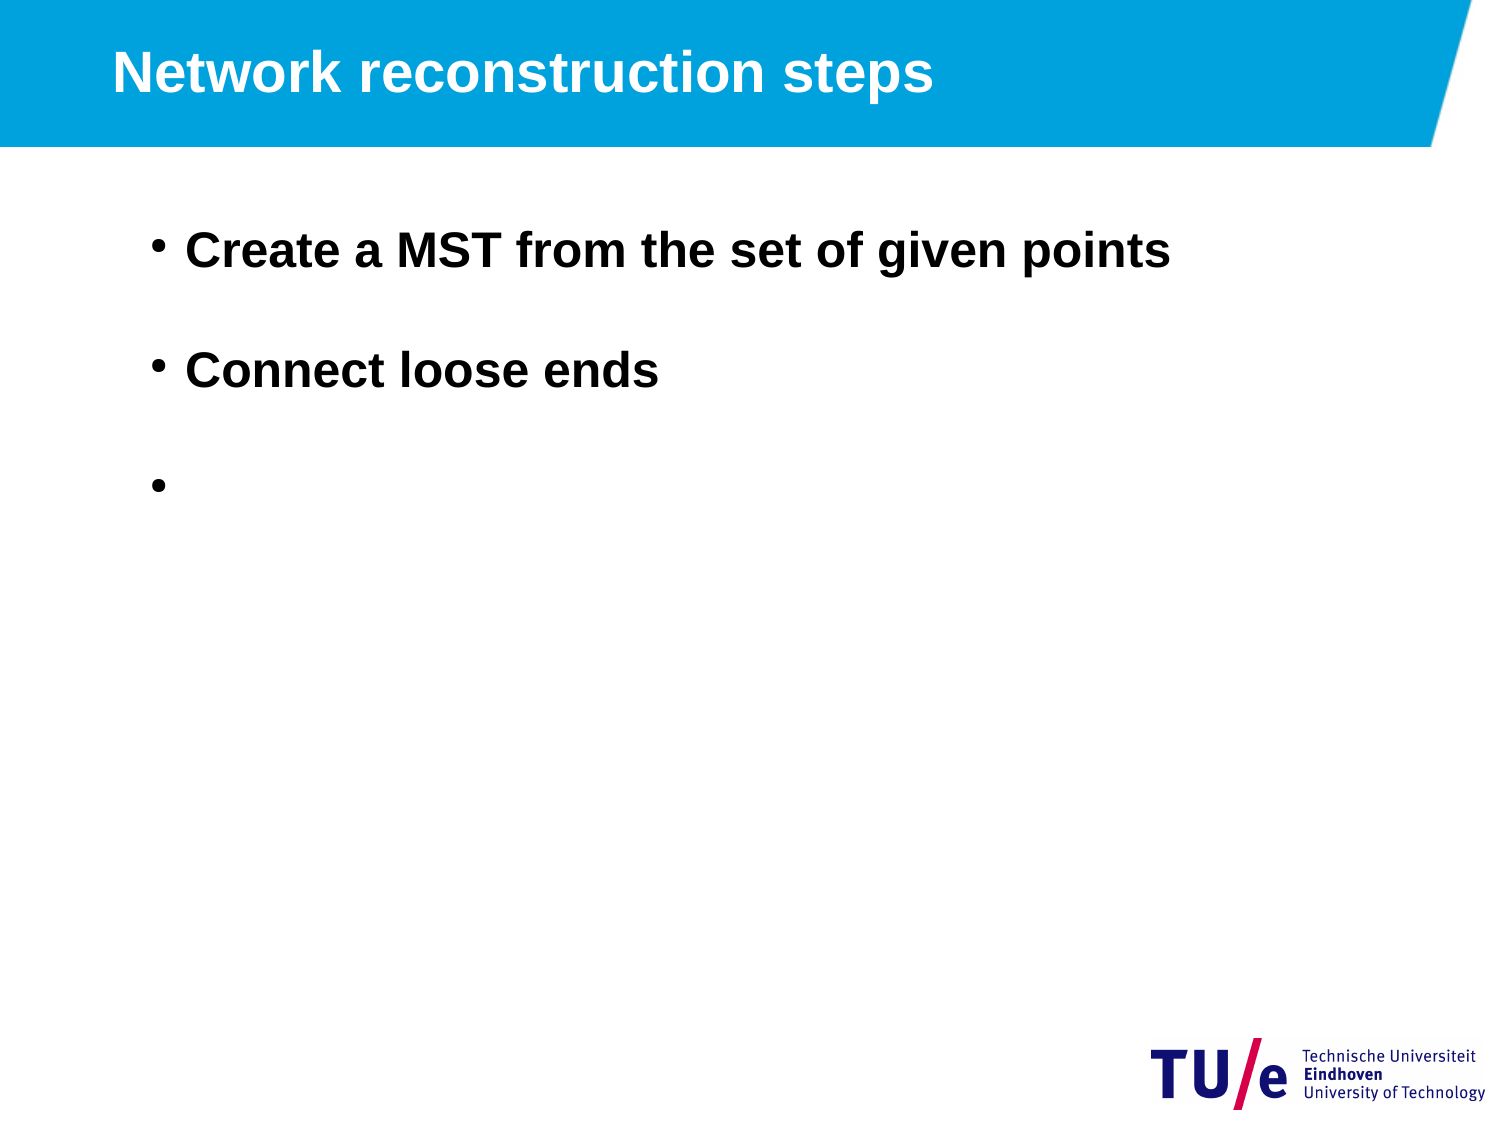

Network reconstruction steps
Create a MST from the set of given points
Connect loose ends